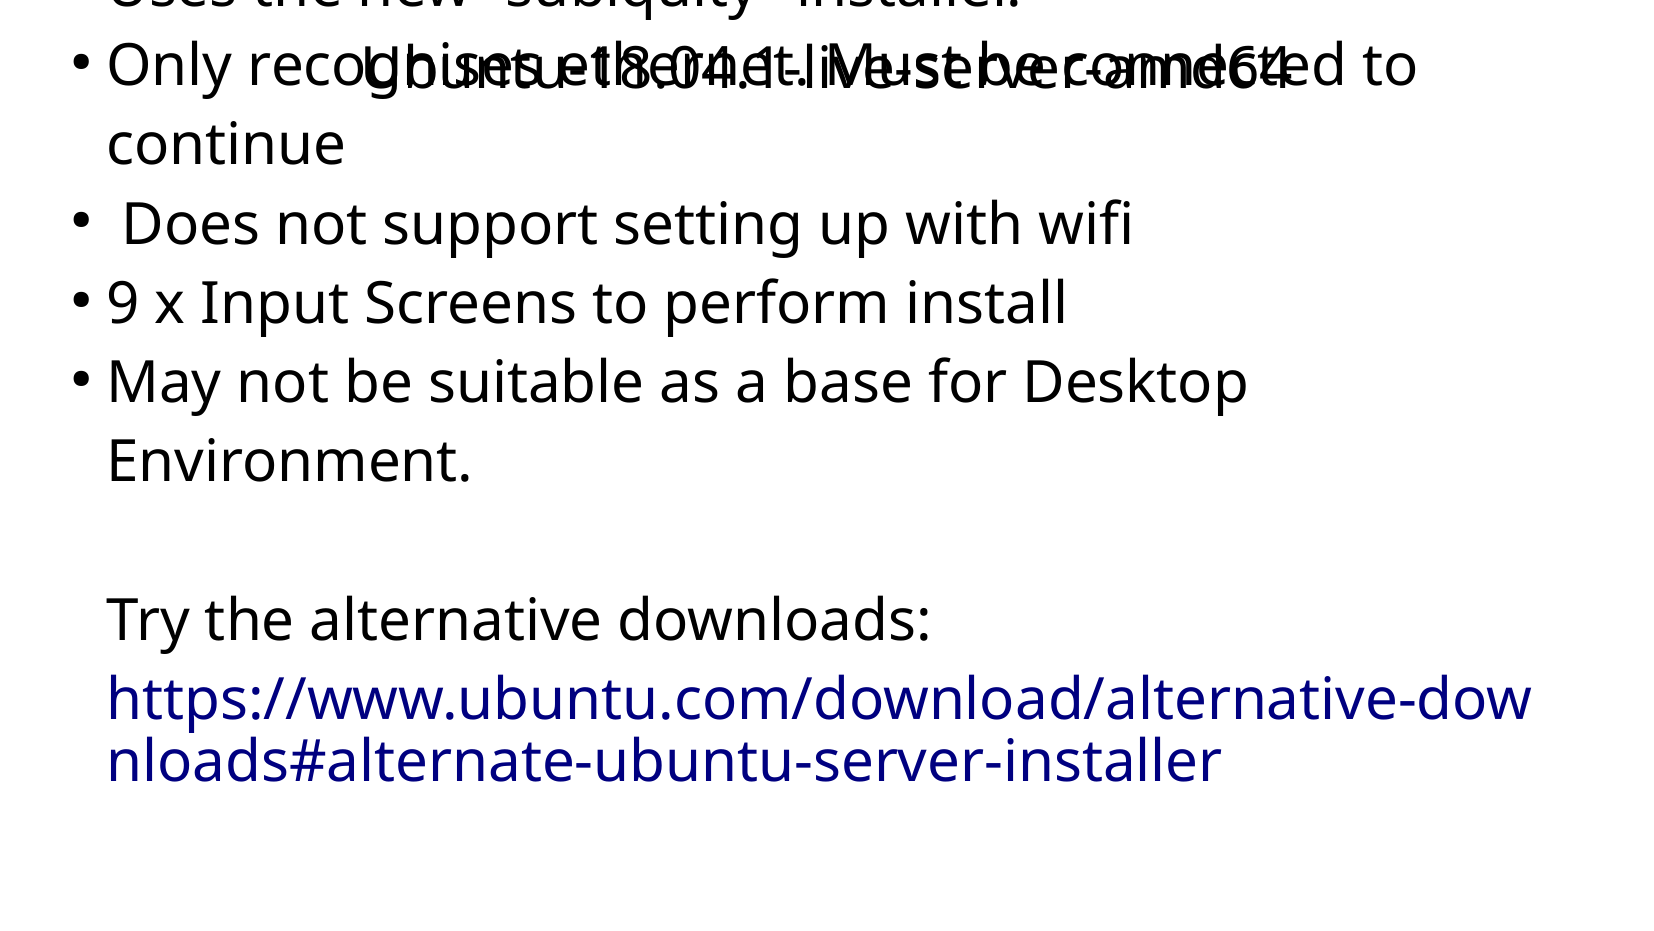

Uses the new “subiquity” installer.
Only recognises ethernet. Must be connected to continue
 Does not support setting up with wifi
9 x Input Screens to perform install
May not be suitable as a base for Desktop Environment.
Try the alternative downloads:
https://www.ubuntu.com/download/alternative-downloads#alternate-ubuntu-server-installer
# Ubuntu-18.04.1-live-server-amd64